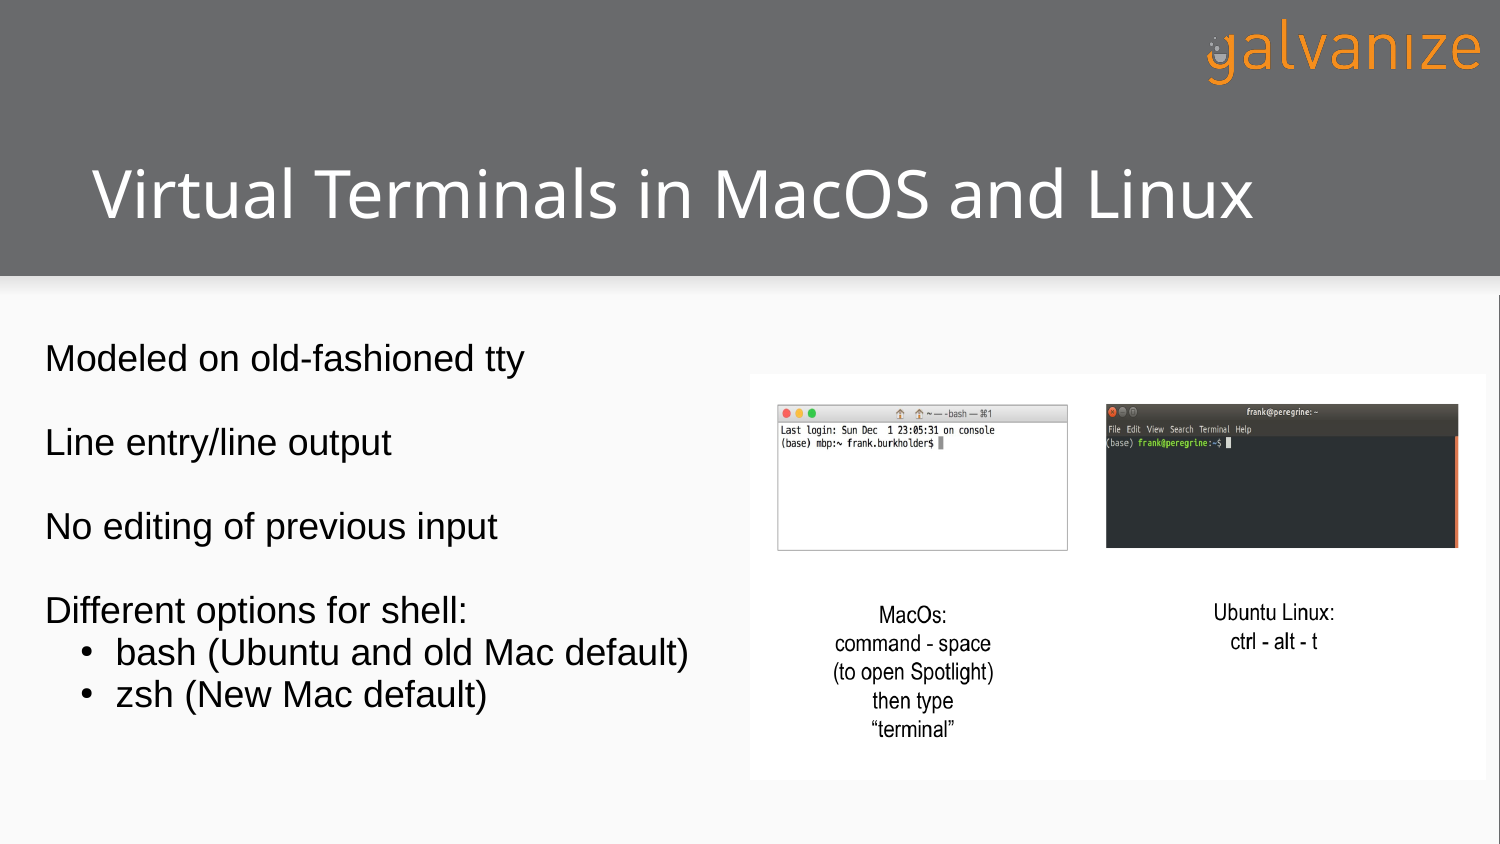

# Virtual Terminals in MacOS and Linux
Modeled on old-fashioned tty
Line entry/line output
No editing of previous input
Different options for shell:
bash (Ubuntu and old Mac default)
zsh (New Mac default)